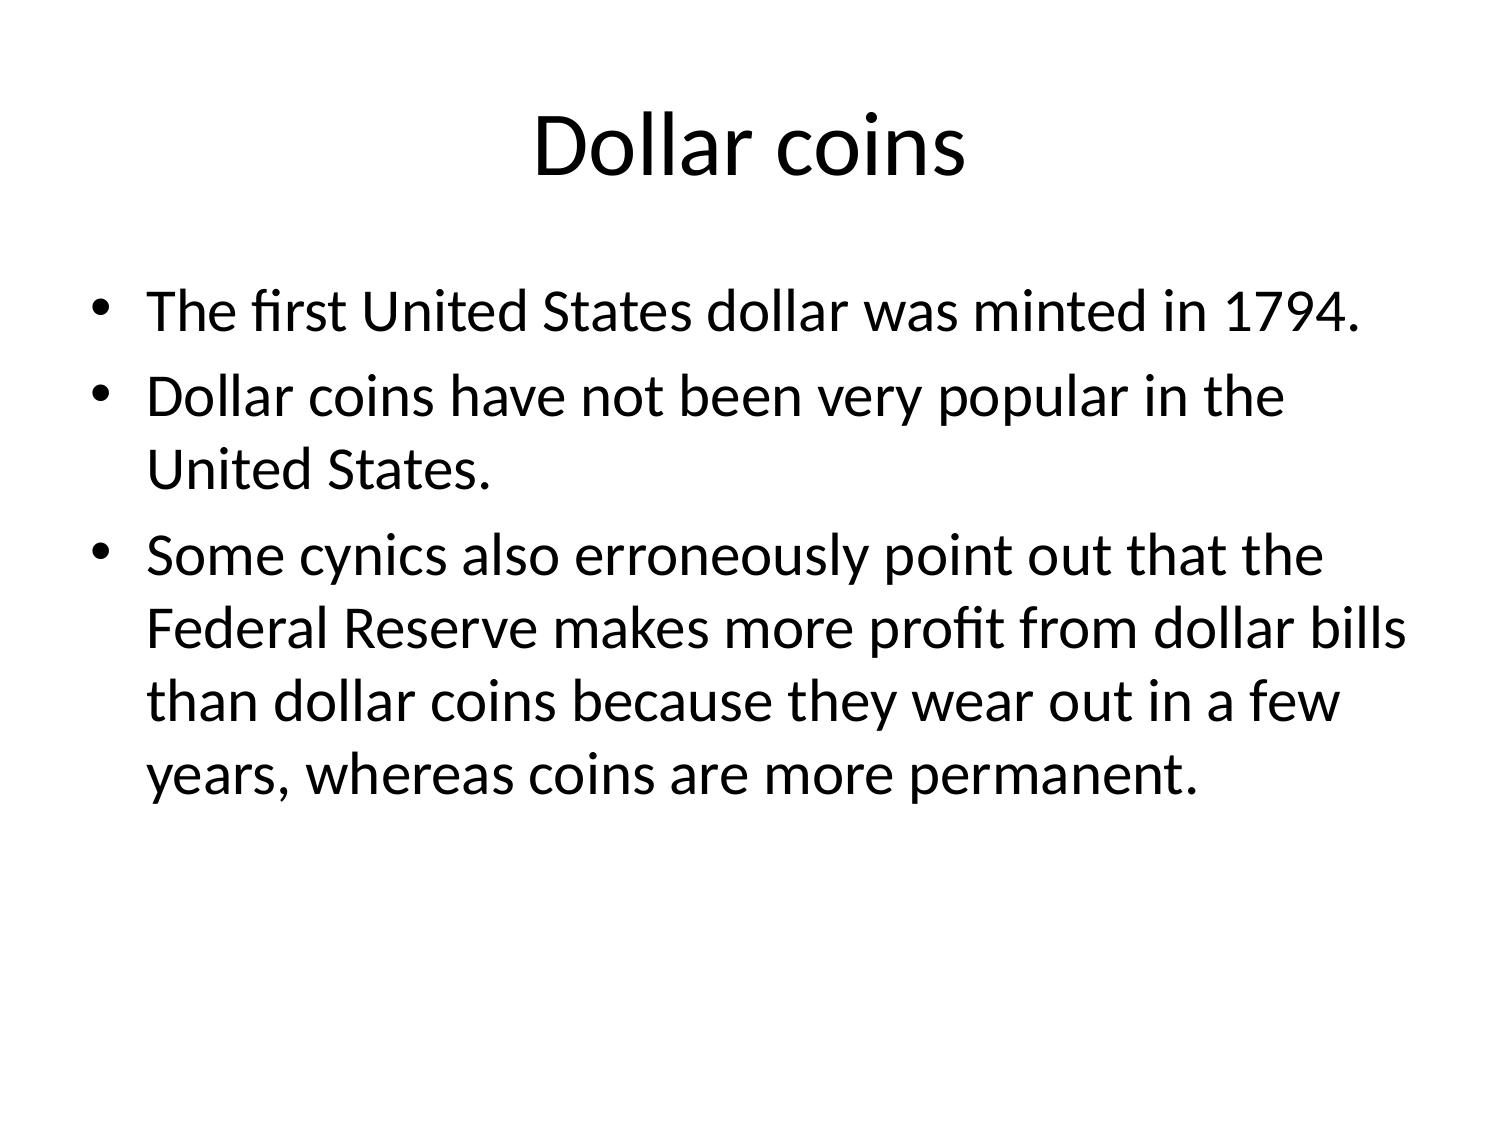

# Dollar coins
The first United States dollar was minted in 1794.
Dollar coins have not been very popular in the United States.
Some cynics also erroneously point out that the Federal Reserve makes more profit from dollar bills than dollar coins because they wear out in a few years, whereas coins are more permanent.